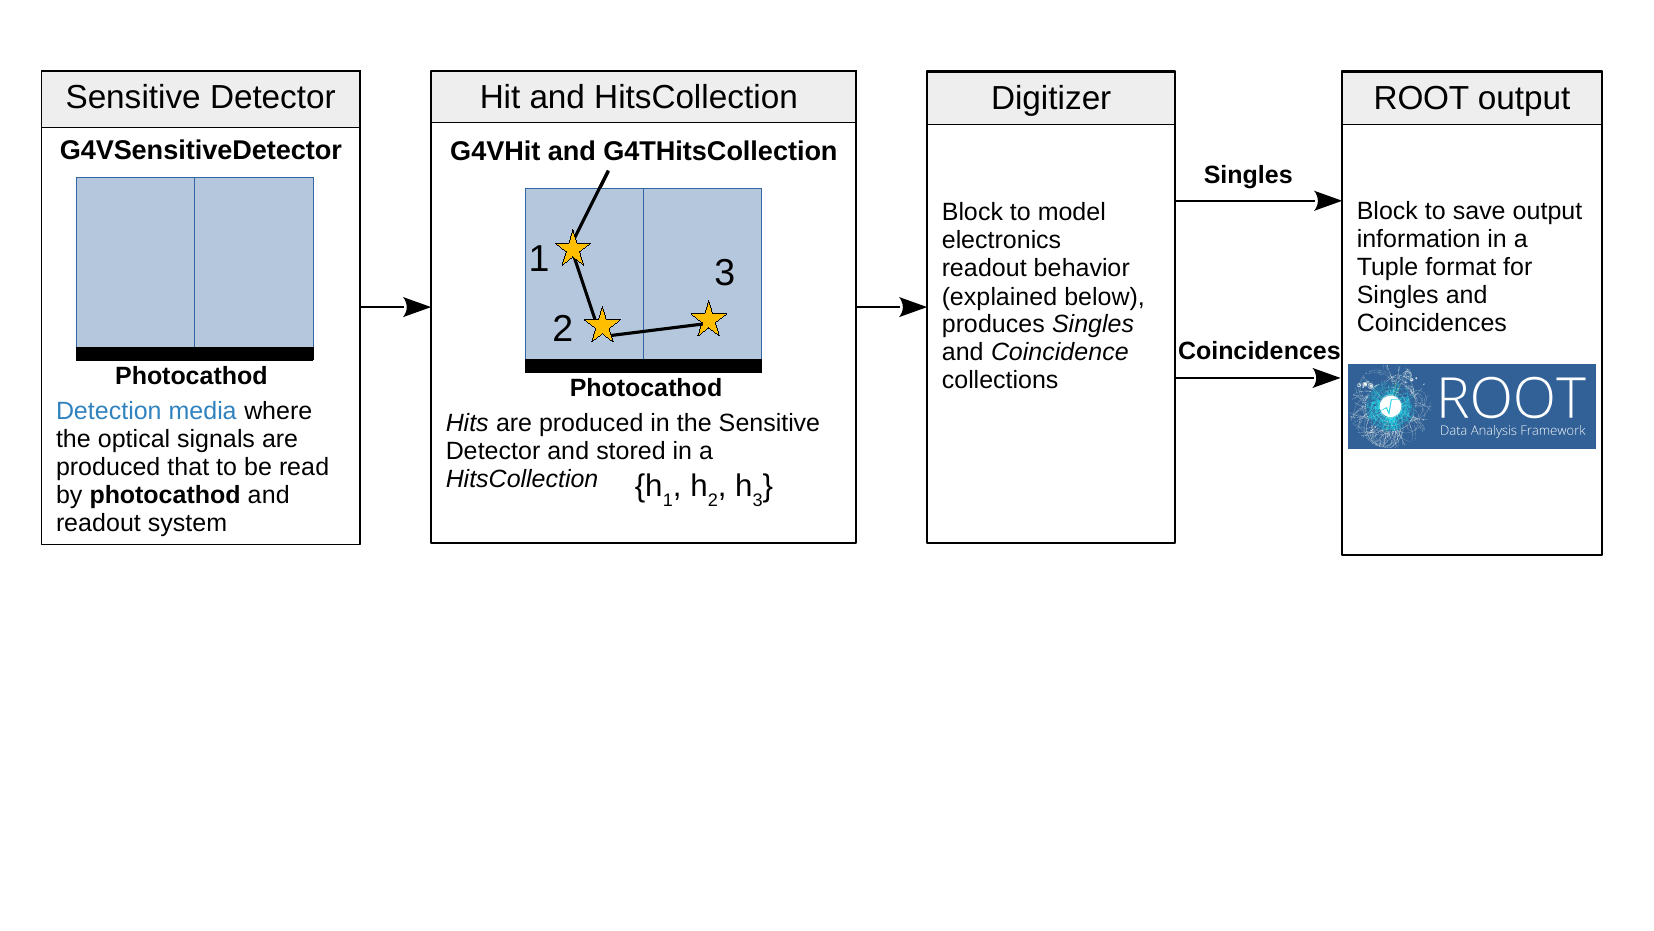

Sensitive Detector
Hit and HitsCollection
Digitizer
ROOT output
G4VSensitiveDetector
G4VHit and G4THitsCollection
Singles
Block to save output information in a Tuple format for Singles and Coincidences
Block to model
electronics readout behavior (explained below),
produces Singles and Coincidence collections
1
1
3
3
2
2
Coincidences
Photocathod
Photocathod
Detection media where the optical signals are produced that to be read by photocathod and readout system
Hits are produced in the Sensitive Detector and stored in a HitsCollection
{h1, h2, h3}